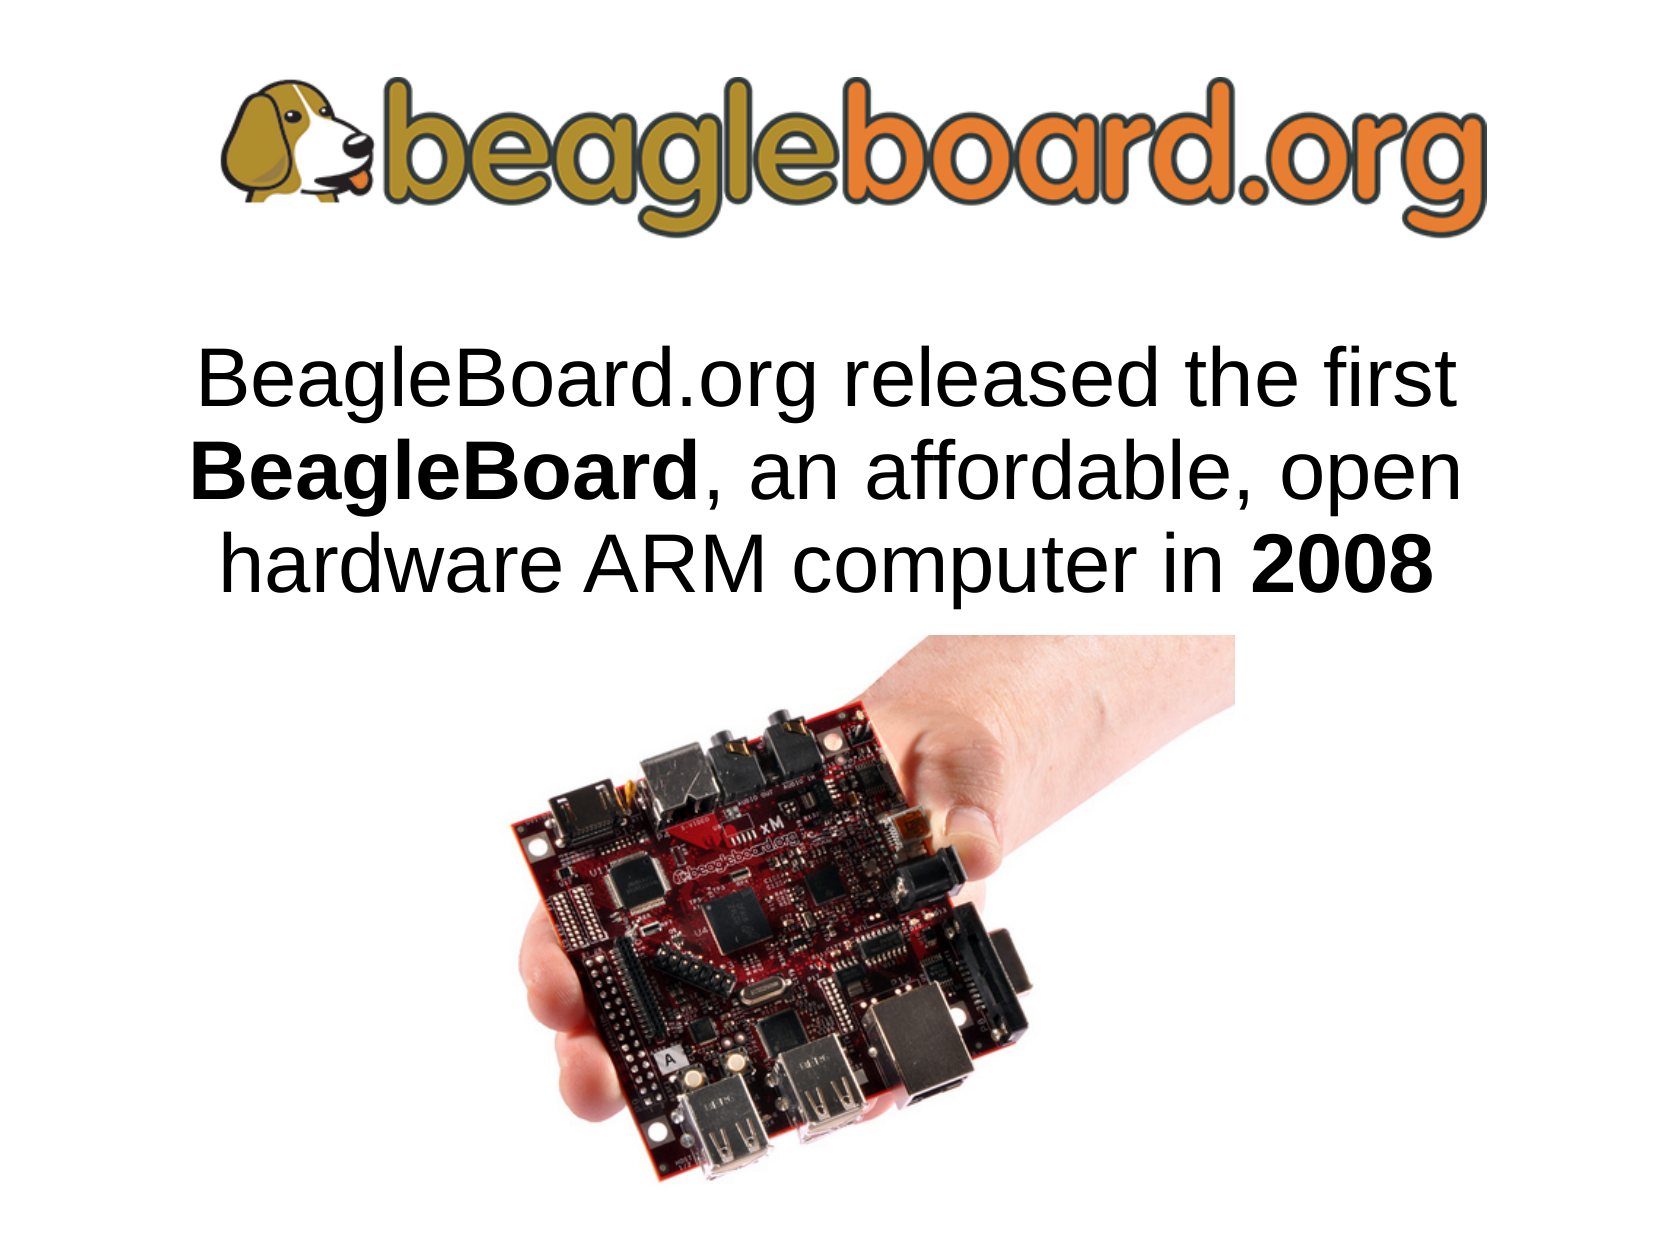

# BeagleBoard.org released the first BeagleBoard, an affordable, open hardware ARM computer in 2008